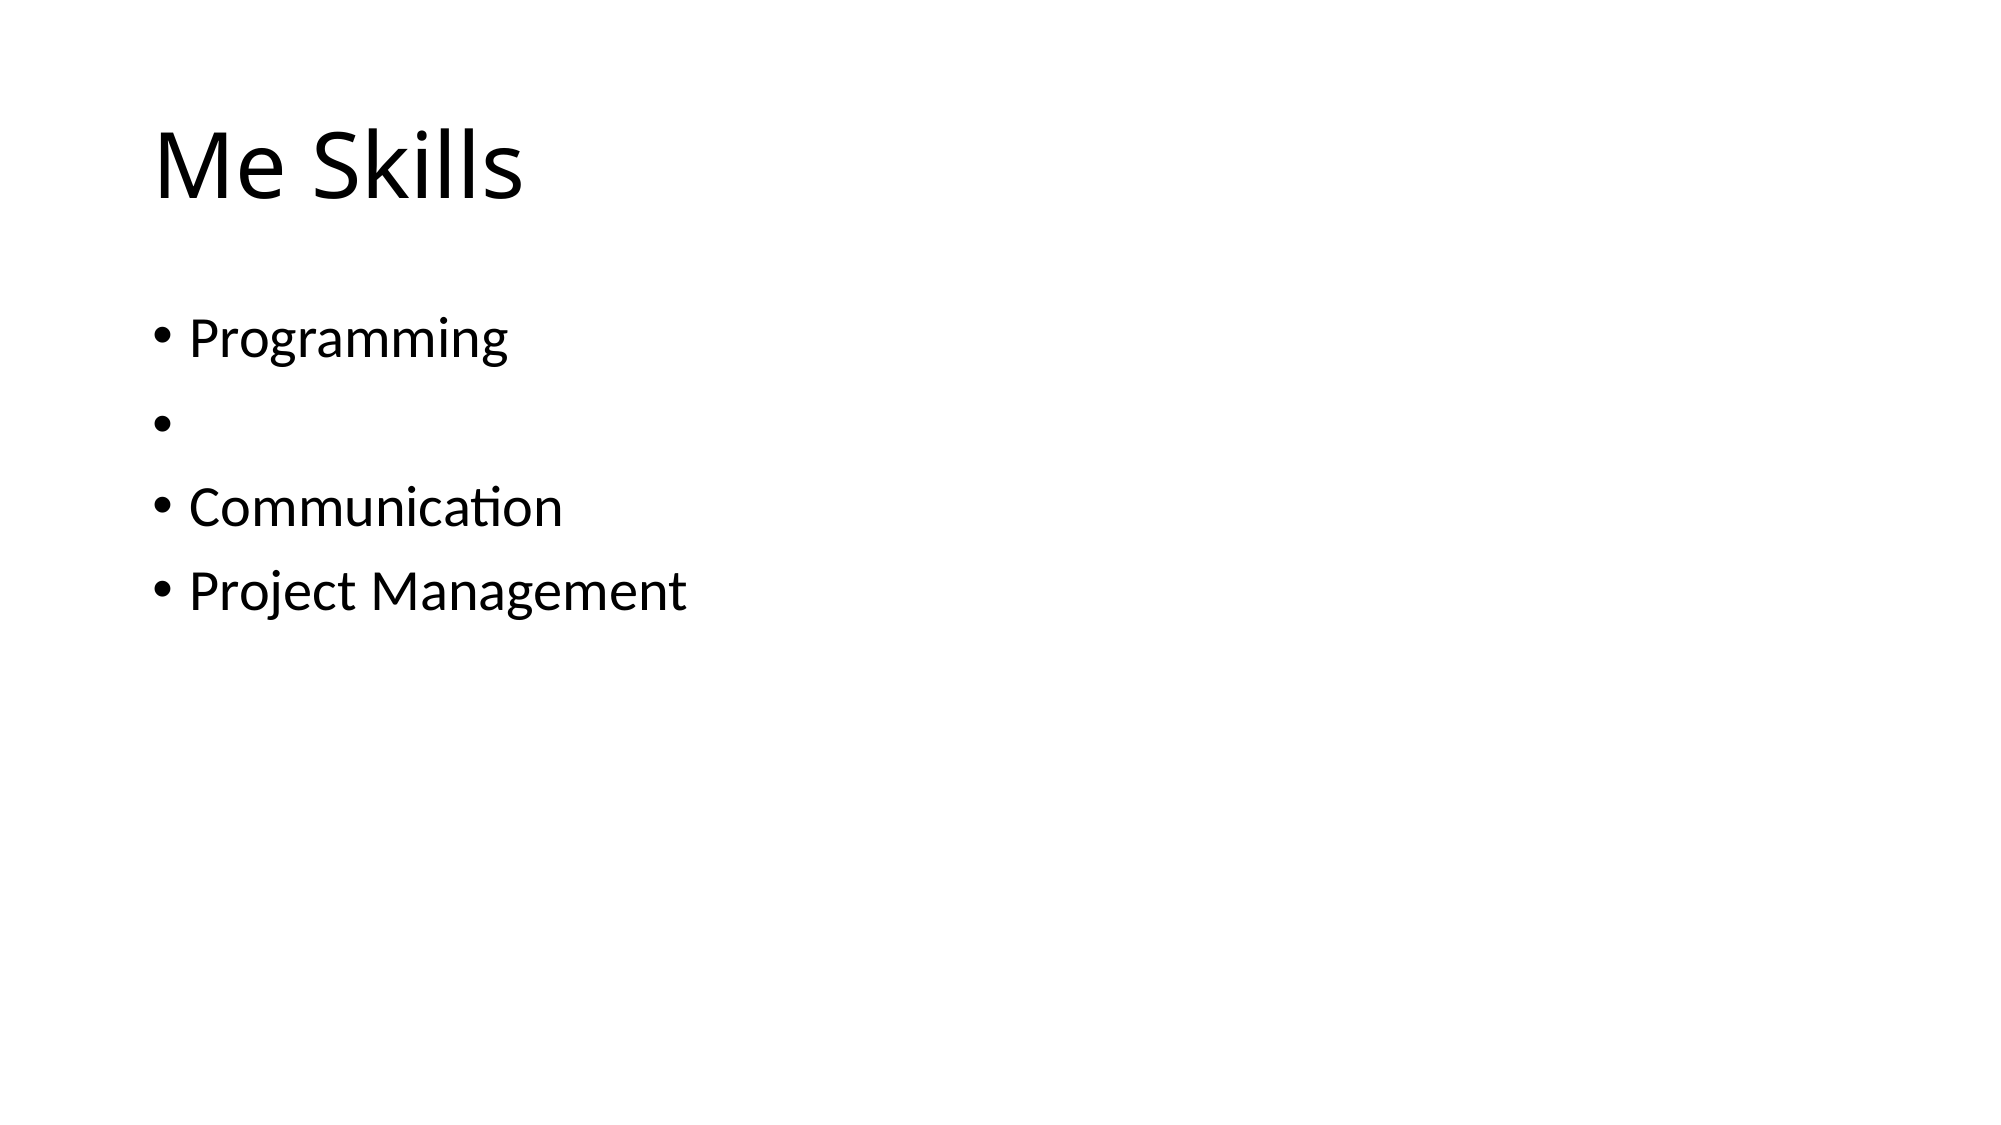

# Me Skills
Programming
Communication
Project Management